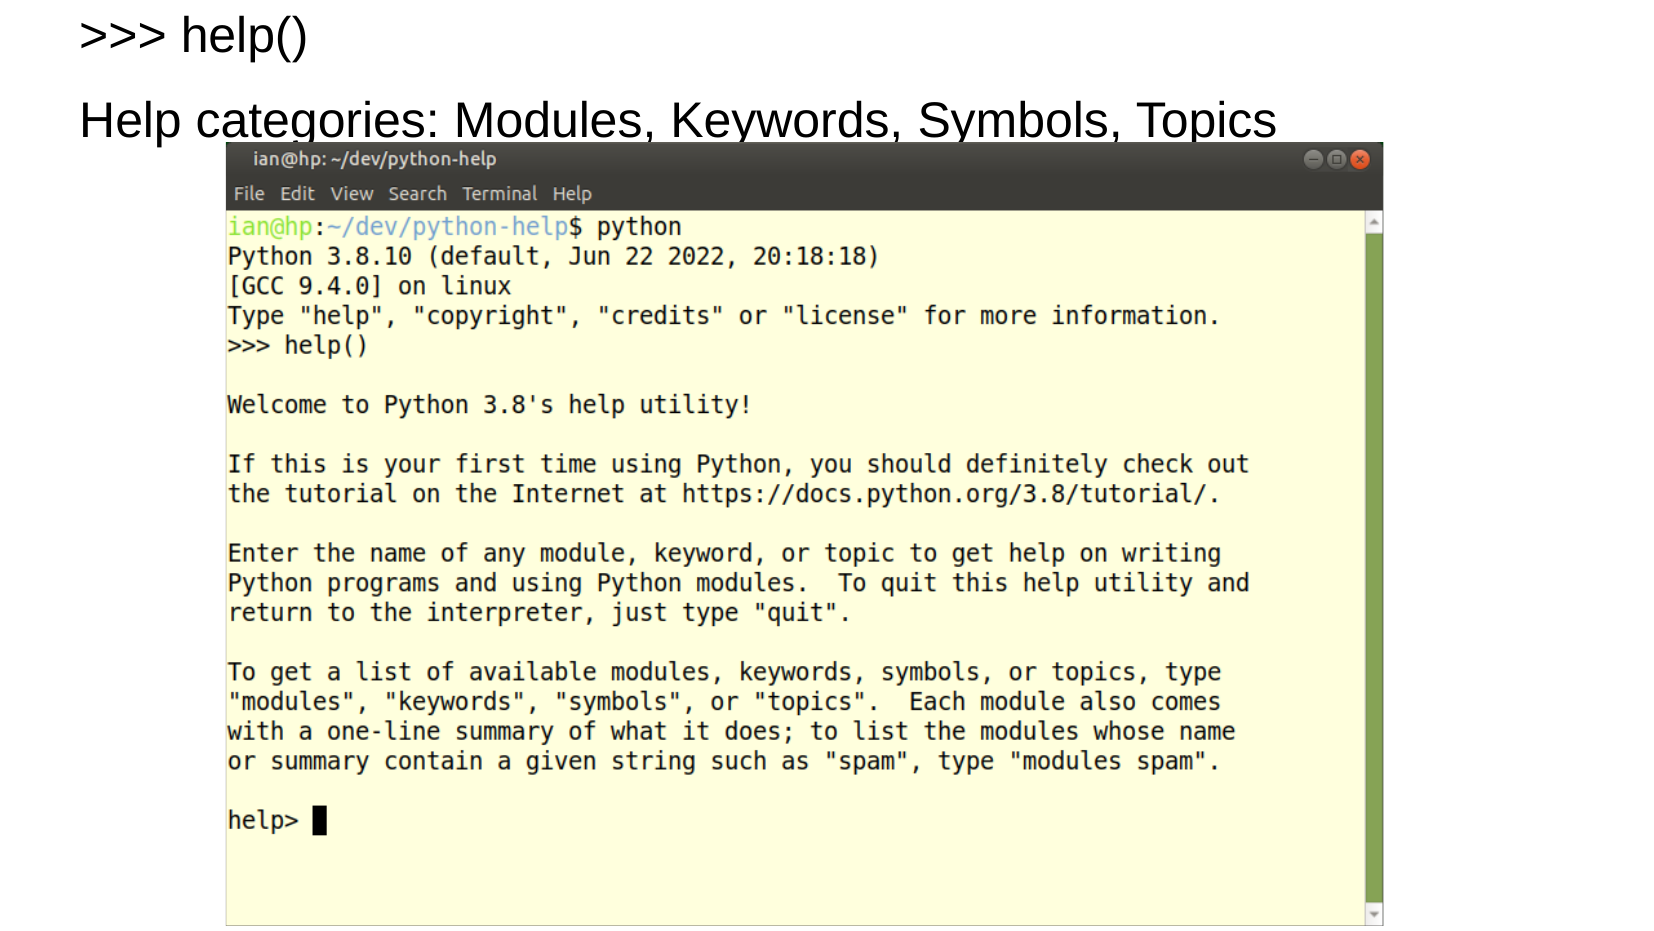

# >>> help()
Help categories: Modules, Keywords, Symbols, Topics